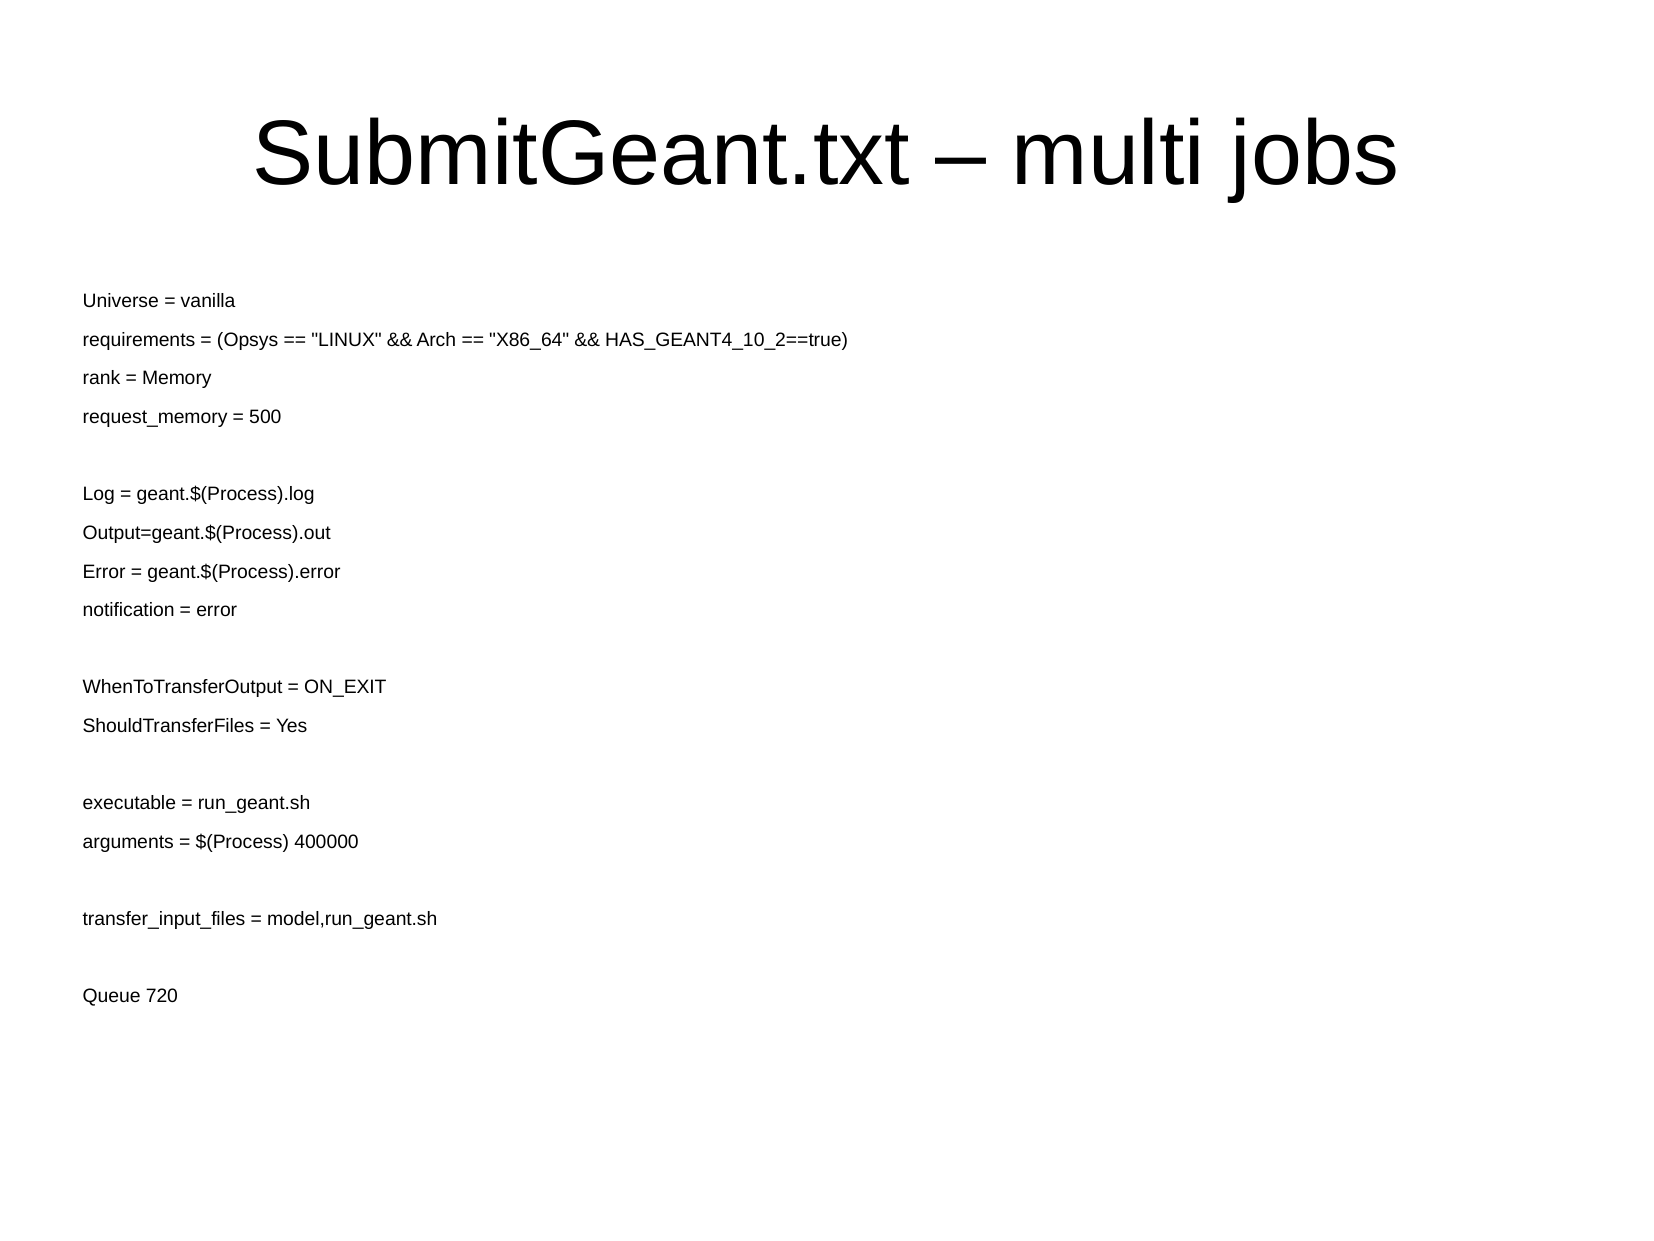

# SubmitGeant.txt – multi jobs
Universe = vanilla
requirements = (Opsys == "LINUX" && Arch == "X86_64" && HAS_GEANT4_10_2==true)
rank = Memory
request_memory = 500
Log = geant.$(Process).log
Output=geant.$(Process).out
Error = geant.$(Process).error
notification = error
WhenToTransferOutput = ON_EXIT
ShouldTransferFiles = Yes
executable = run_geant.sh
arguments = $(Process) 400000
transfer_input_files = model,run_geant.sh
Queue 720